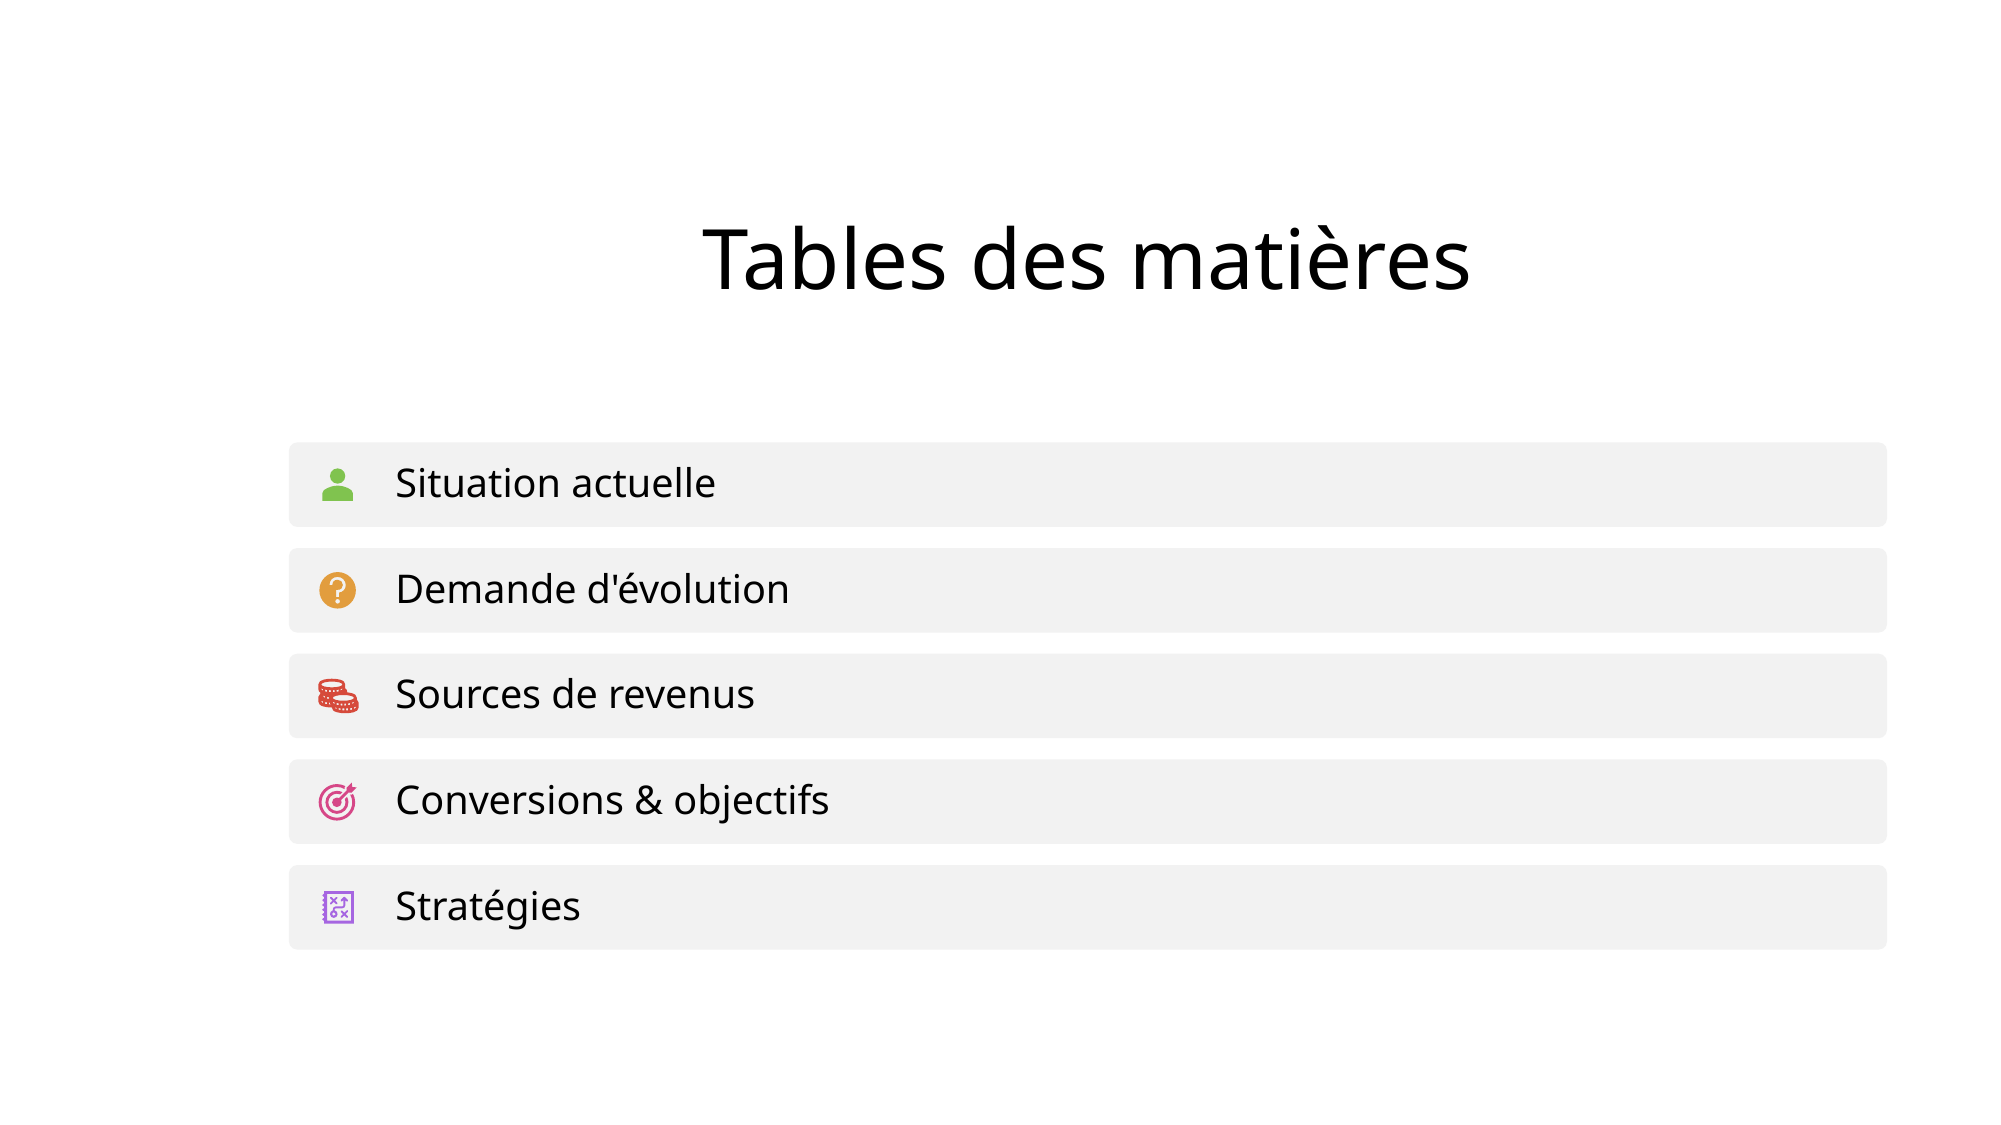

# Tables des matières
Situation actuelle
Demande d'évolution
Sources de revenus
Conversions & objectifs
Stratégies